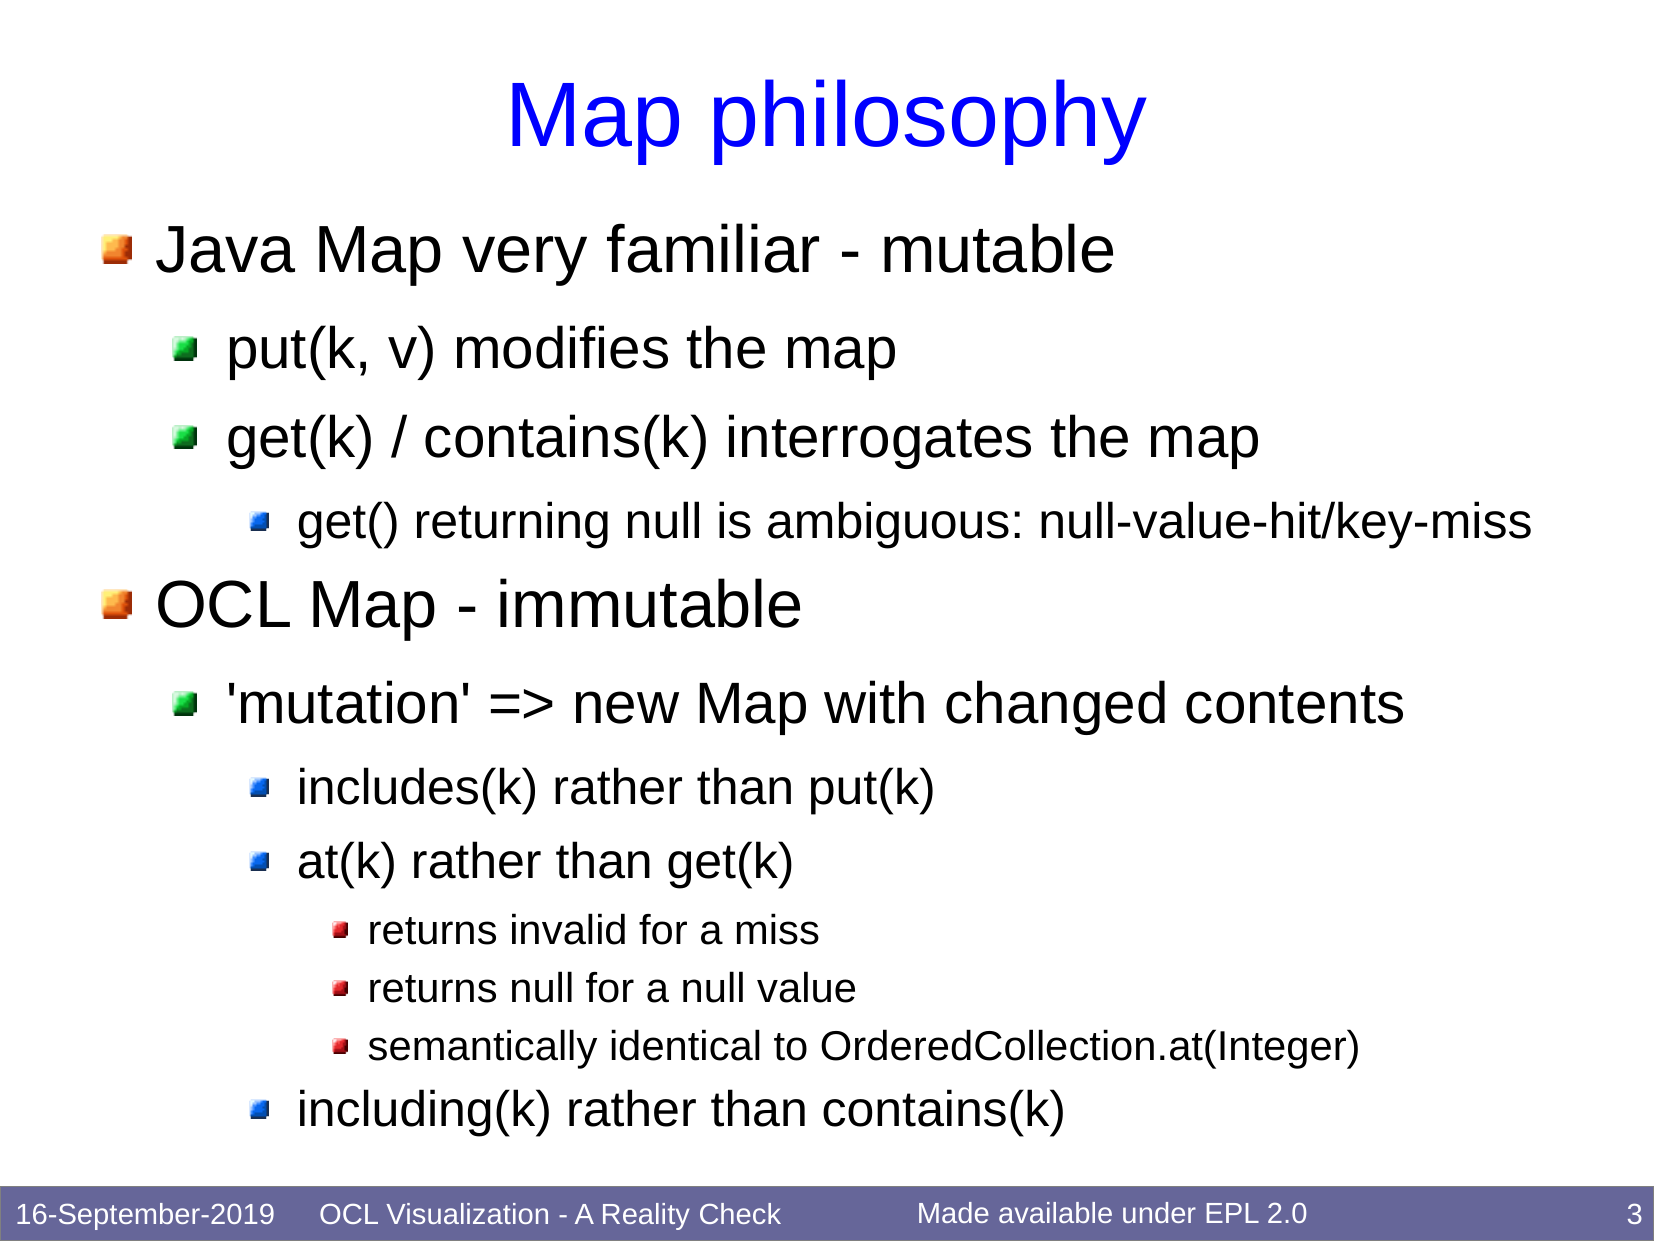

# Map philosophy
Java Map very familiar - mutable
put(k, v) modifies the map
get(k) / contains(k) interrogates the map
get() returning null is ambiguous: null-value-hit/key-miss
OCL Map - immutable
'mutation' => new Map with changed contents
includes(k) rather than put(k)
at(k) rather than get(k)
returns invalid for a miss
returns null for a null value
semantically identical to OrderedCollection.at(Integer)
including(k) rather than contains(k)
16-September-2019
OCL Visualization - A Reality Check
3